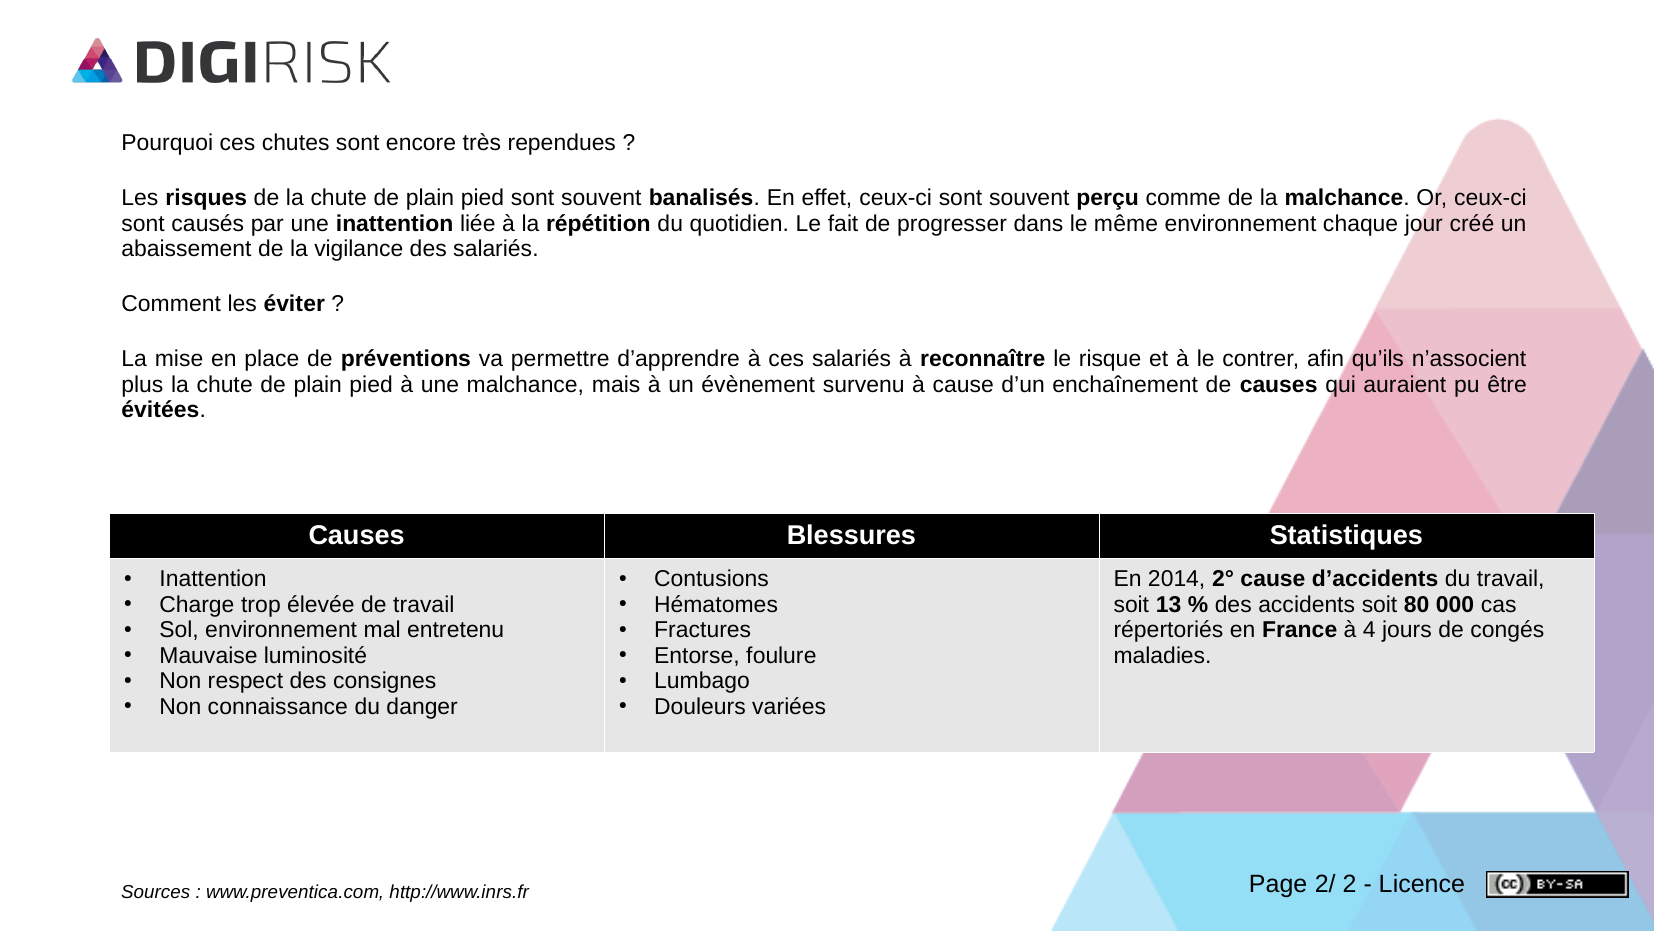

# Pourquoi ces chutes sont encore très rependues ?
Les risques de la chute de plain pied sont souvent banalisés. En effet, ceux-ci sont souvent perçu comme de la malchance. Or, ceux-ci sont causés par une inattention liée à la répétition du quotidien. Le fait de progresser dans le même environnement chaque jour créé un abaissement de la vigilance des salariés.
Comment les éviter ?
La mise en place de préventions va permettre d’apprendre à ces salariés à reconnaître le risque et à le contrer, afin qu’ils n’associent plus la chute de plain pied à une malchance, mais à un évènement survenu à cause d’un enchaînement de causes qui auraient pu être évitées.
| Causes | Blessures | Statistiques |
| --- | --- | --- |
| Inattention Charge trop élevée de travail Sol, environnement mal entretenu Mauvaise luminosité Non respect des consignes Non connaissance du danger | Contusions Hématomes Fractures Entorse, foulure Lumbago Douleurs variées | En 2014, 2° cause d’accidents du travail, soit 13 % des accidents soit 80 000 cas répertoriés en France à 4 jours de congés maladies. |
Sources : www.preventica.com, http://www.inrs.fr